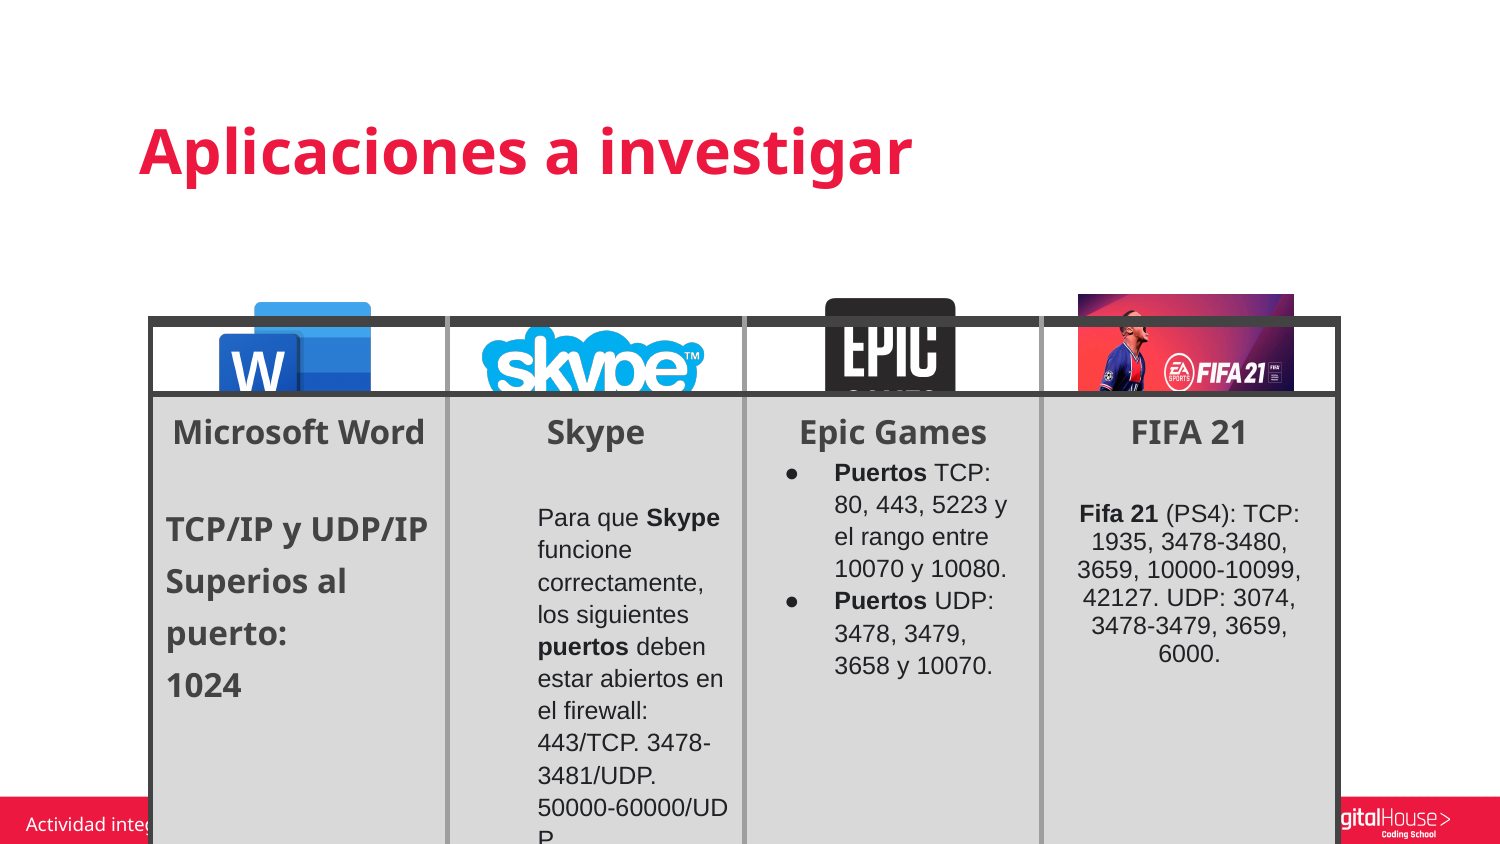

Aplicaciones a investigar
| | | | |
| --- | --- | --- | --- |
| Microsoft Word TCP/IP y UDP/IP Superios al puerto: 1024 | Skype Para que Skype funcione correctamente, los siguientes puertos deben estar abiertos en el firewall: 443/TCP. 3478-3481/UDP. 50000-60000/UDP. | Epic Games Puertos TCP: 80, 443, 5223 y el rango entre 10070 y 10080. Puertos UDP: 3478, 3479, 3658 y 10070. | FIFA 21 Fifa 21 (PS4): TCP: 1935, 3478-3480, 3659, 10000-10099, 42127. UDP: 3074, 3478-3479, 3659, 6000. |